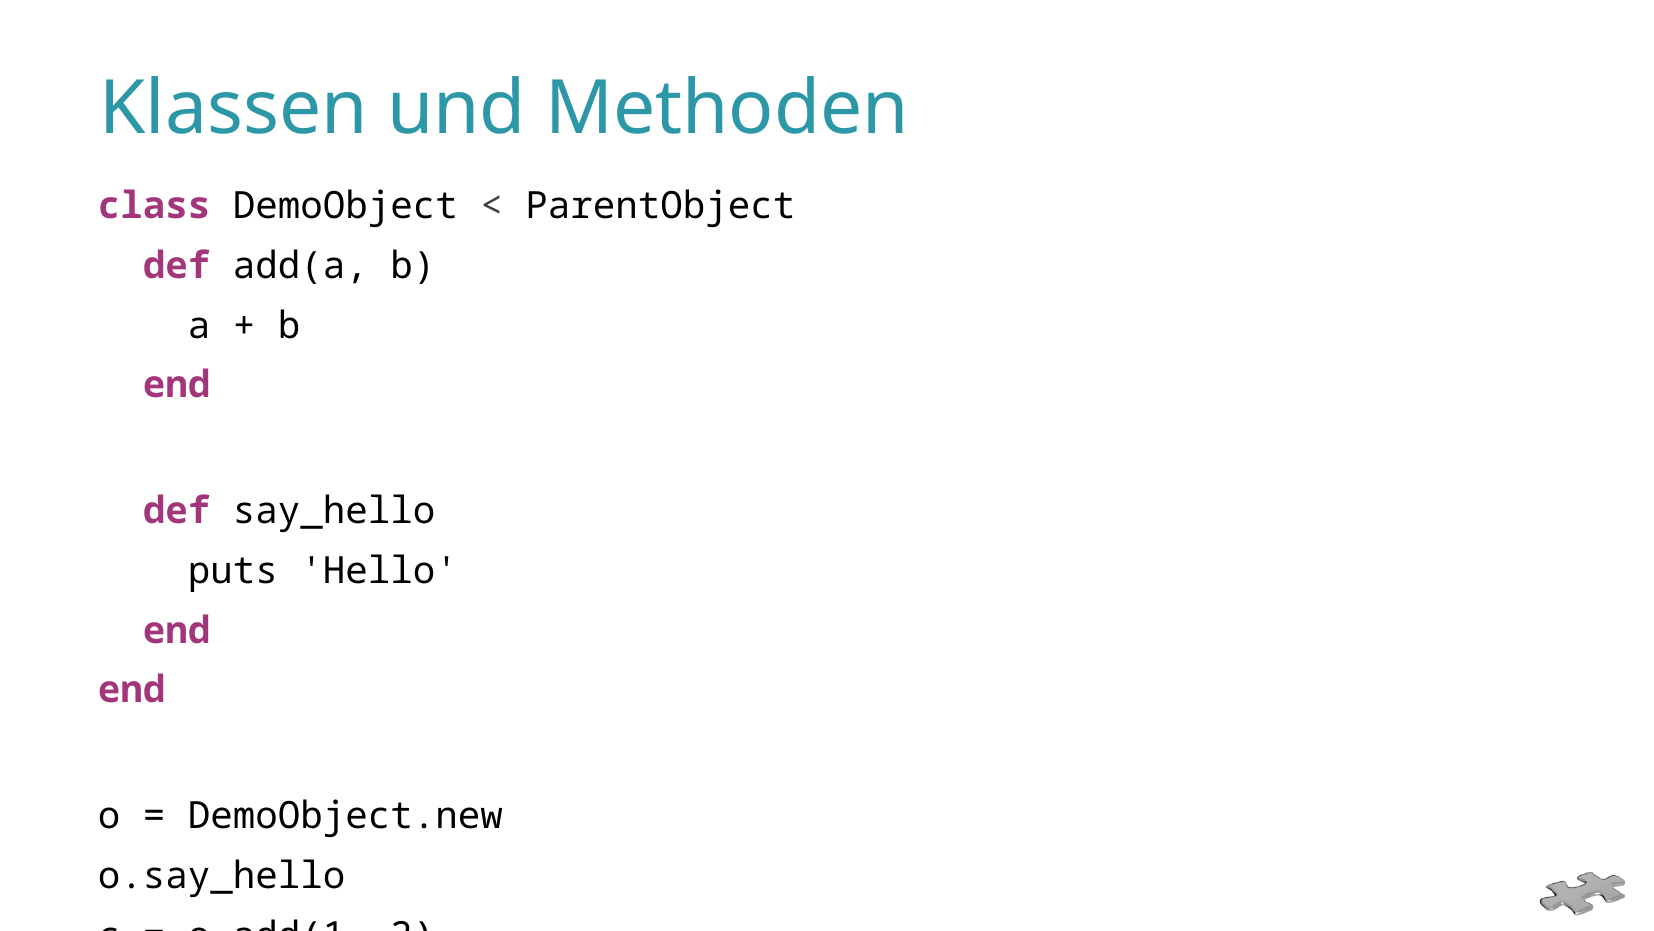

# Klassen und Methoden
class DemoObject < ParentObject
 def add(a, b)
 a + b
 end
 def say_hello
 puts 'Hello'
 end
end
o = DemoObject.new
o.say_hello
c = o.add(1, 2)